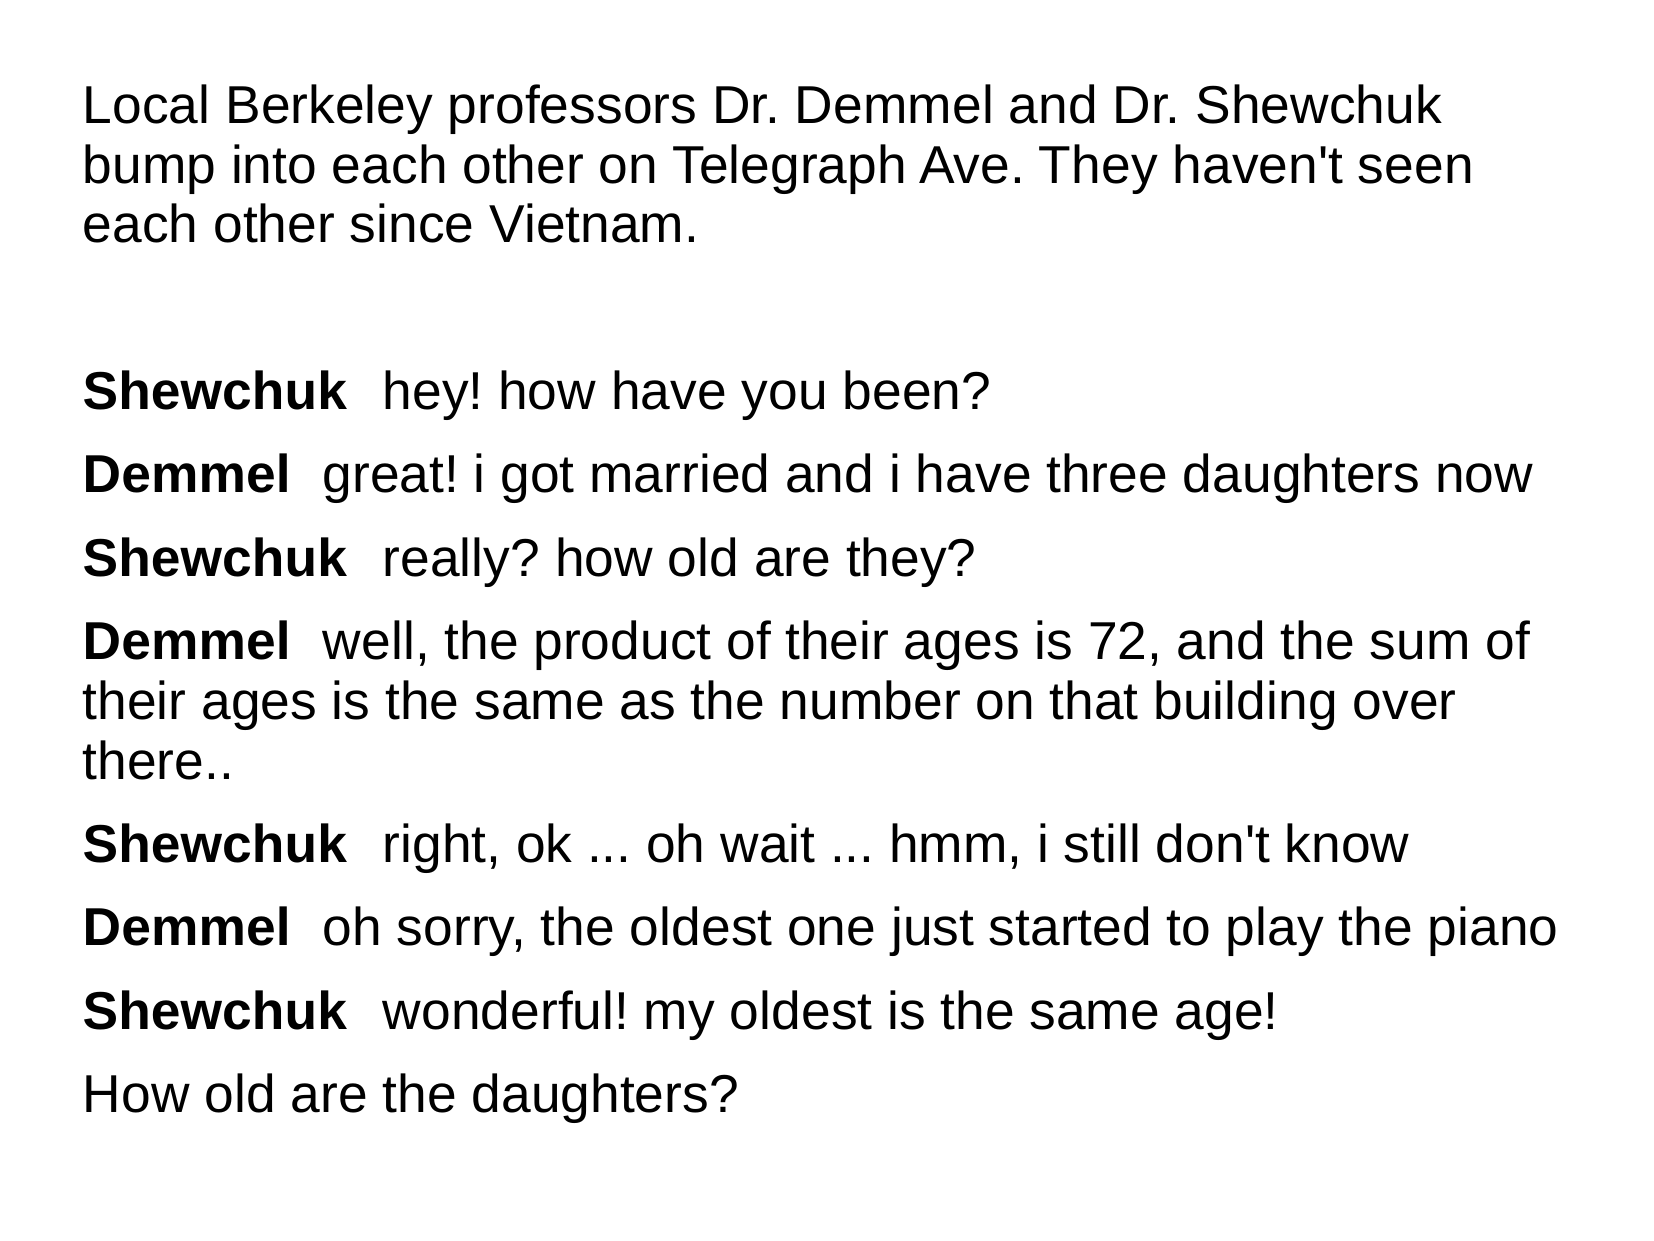

# Local Berkeley professors Dr. Demmel and Dr. Shewchuk bump into each other on Telegraph Ave. They haven't seen each other since Vietnam.
Shewchuk	hey! how have you been?
Demmel	great! i got married and i have three daughters now
Shewchuk	really? how old are they?
Demmel	well, the product of their ages is 72, and the sum of their ages is the same as the number on that building over there..
Shewchuk	right, ok ... oh wait ... hmm, i still don't know
Demmel	oh sorry, the oldest one just started to play the piano
Shewchuk	wonderful! my oldest is the same age!
How old are the daughters?